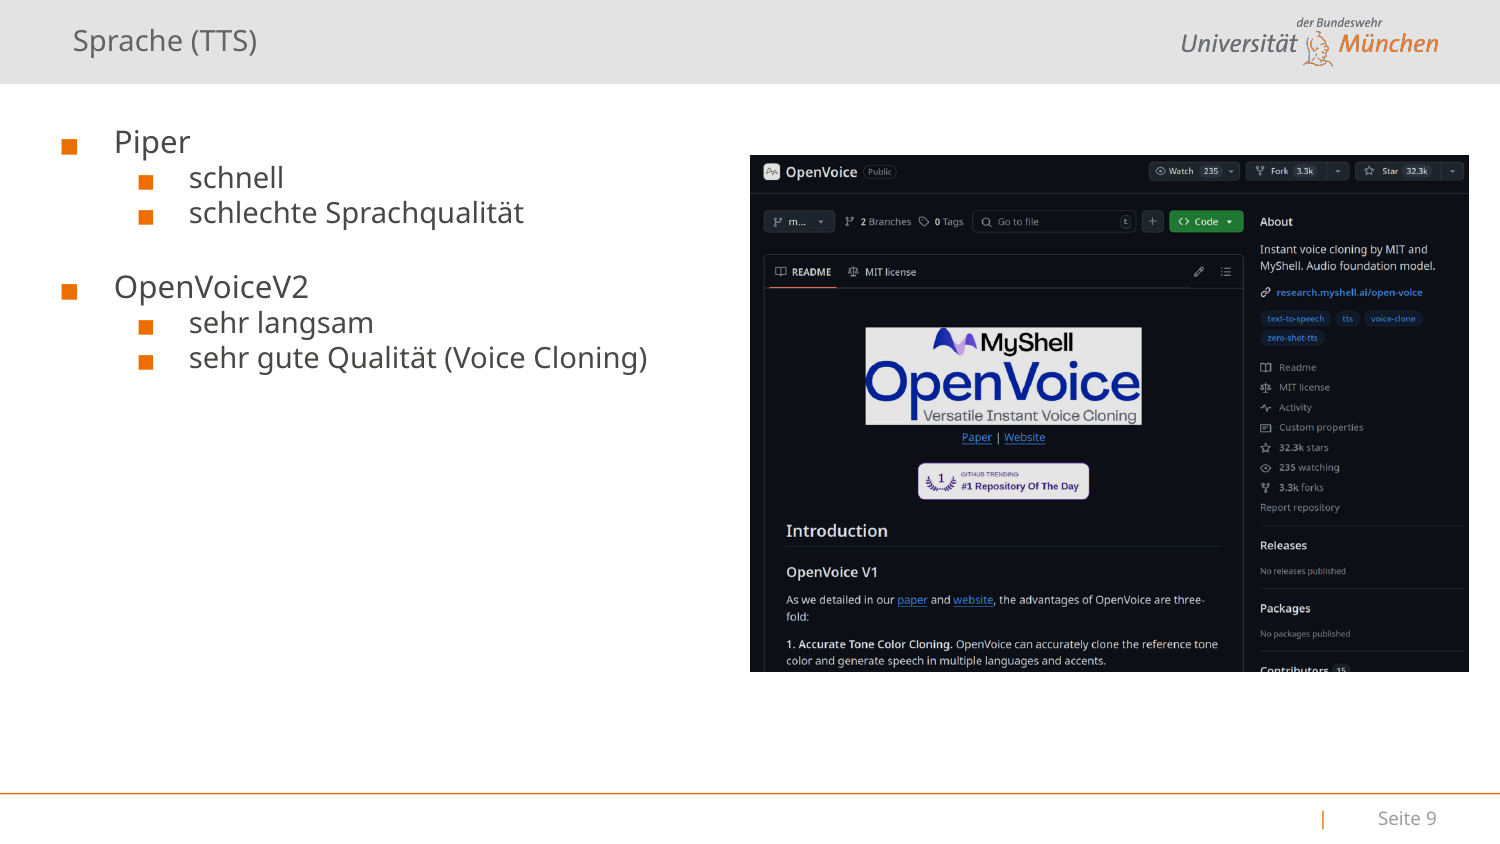

# Sprache (TTS)
Piper
schnell
schlechte Sprachqualität
OpenVoiceV2
sehr langsam
sehr gute Qualität (Voice Cloning)